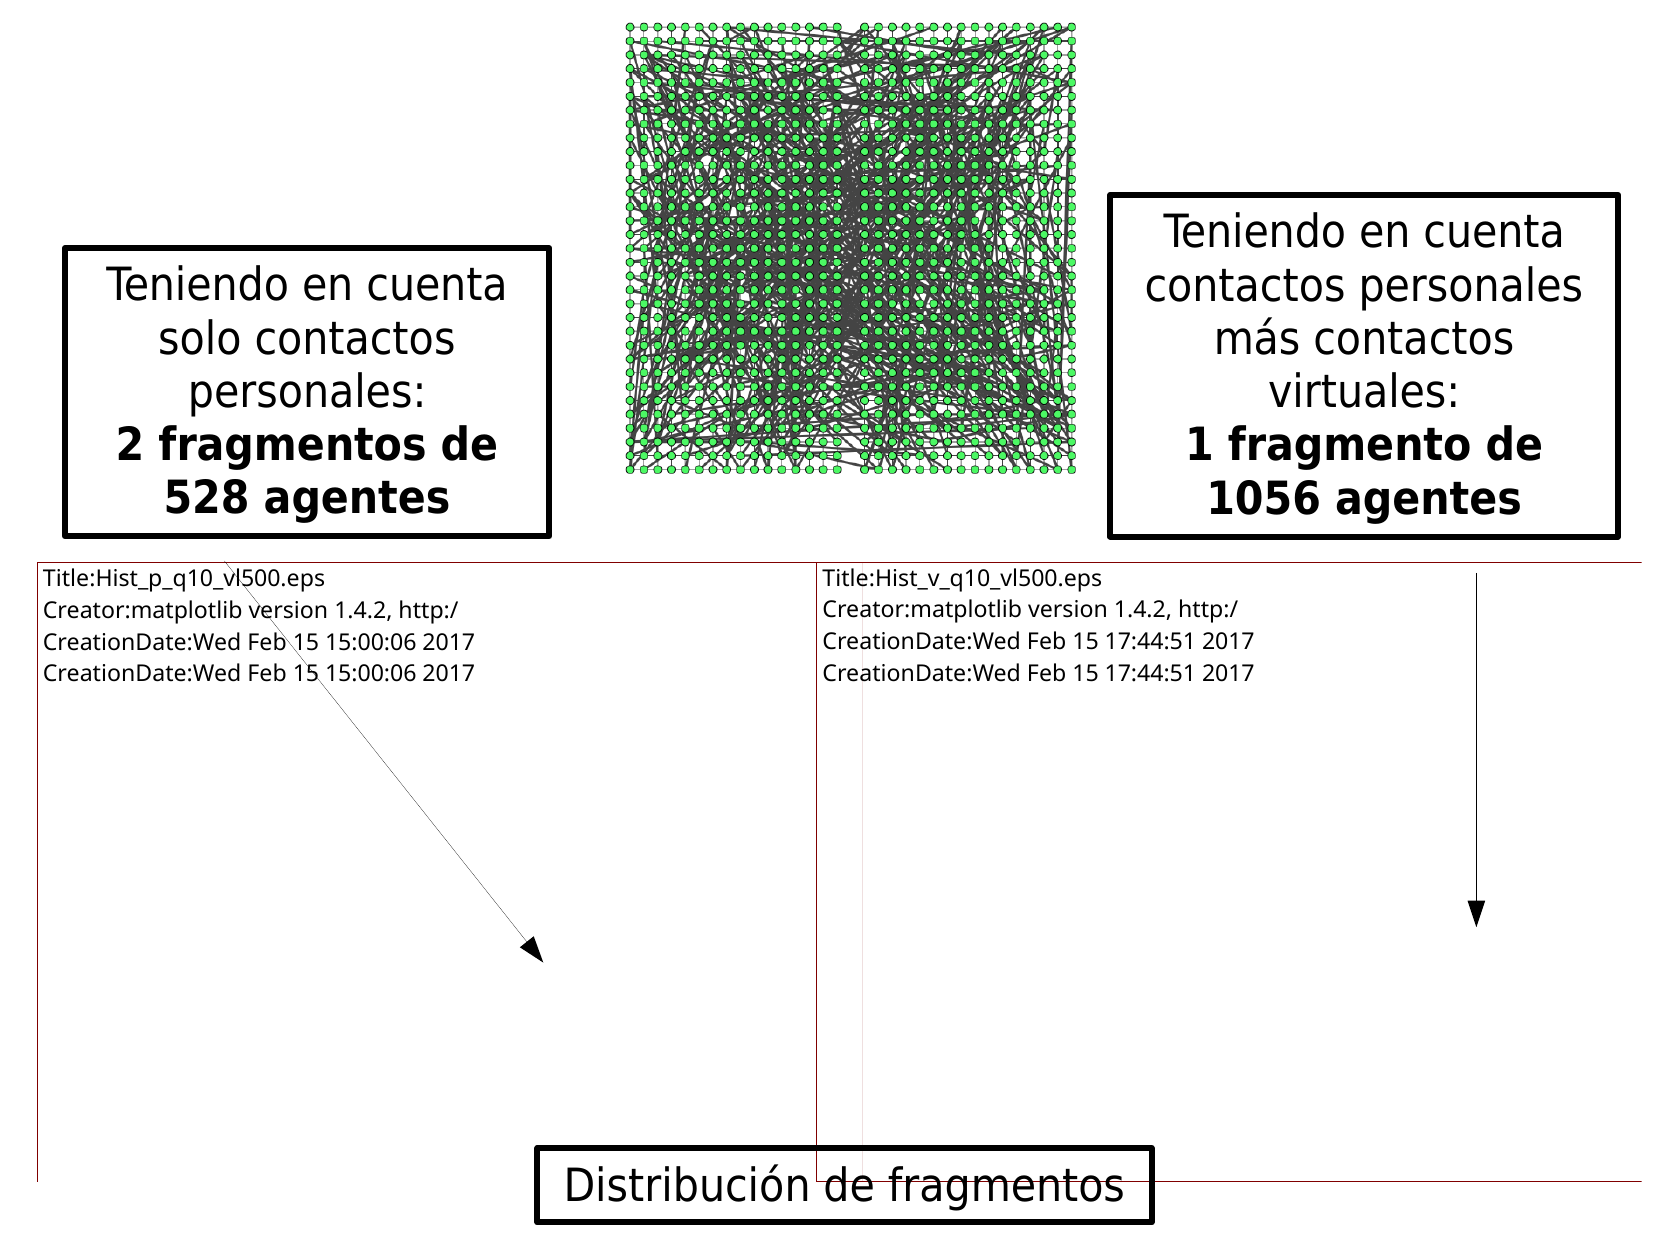

Teniendo en cuenta contactos personales más contactos virtuales:
1 fragmento de 1056 agentes
Teniendo en cuenta solo contactos personales:
2 fragmentos de 528 agentes
Distribución de fragmentos